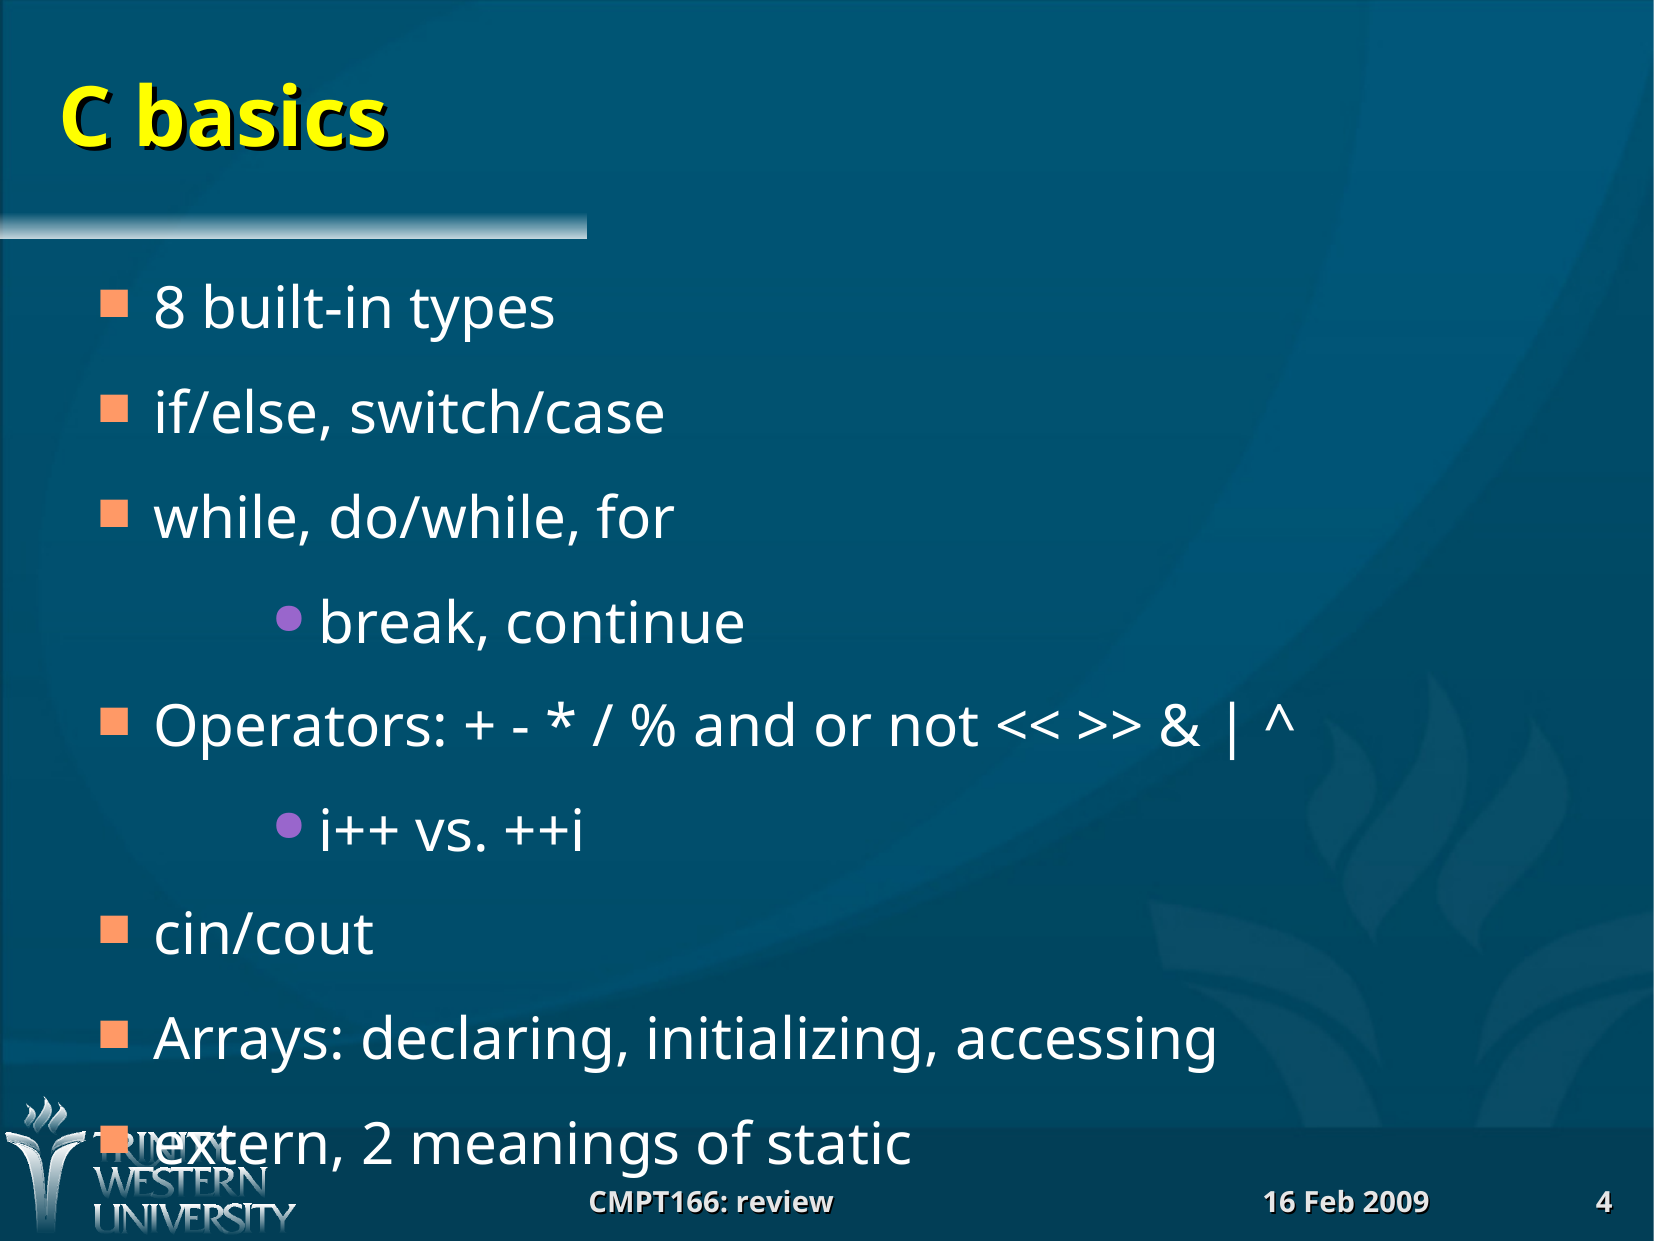

# C basics
8 built-in types
if/else, switch/case
while, do/while, for
break, continue
Operators: + - * / % and or not << >> & | ^
i++ vs. ++i
cin/cout
Arrays: declaring, initializing, accessing
extern, 2 meanings of static
CMPT166: review
16 Feb 2009
4